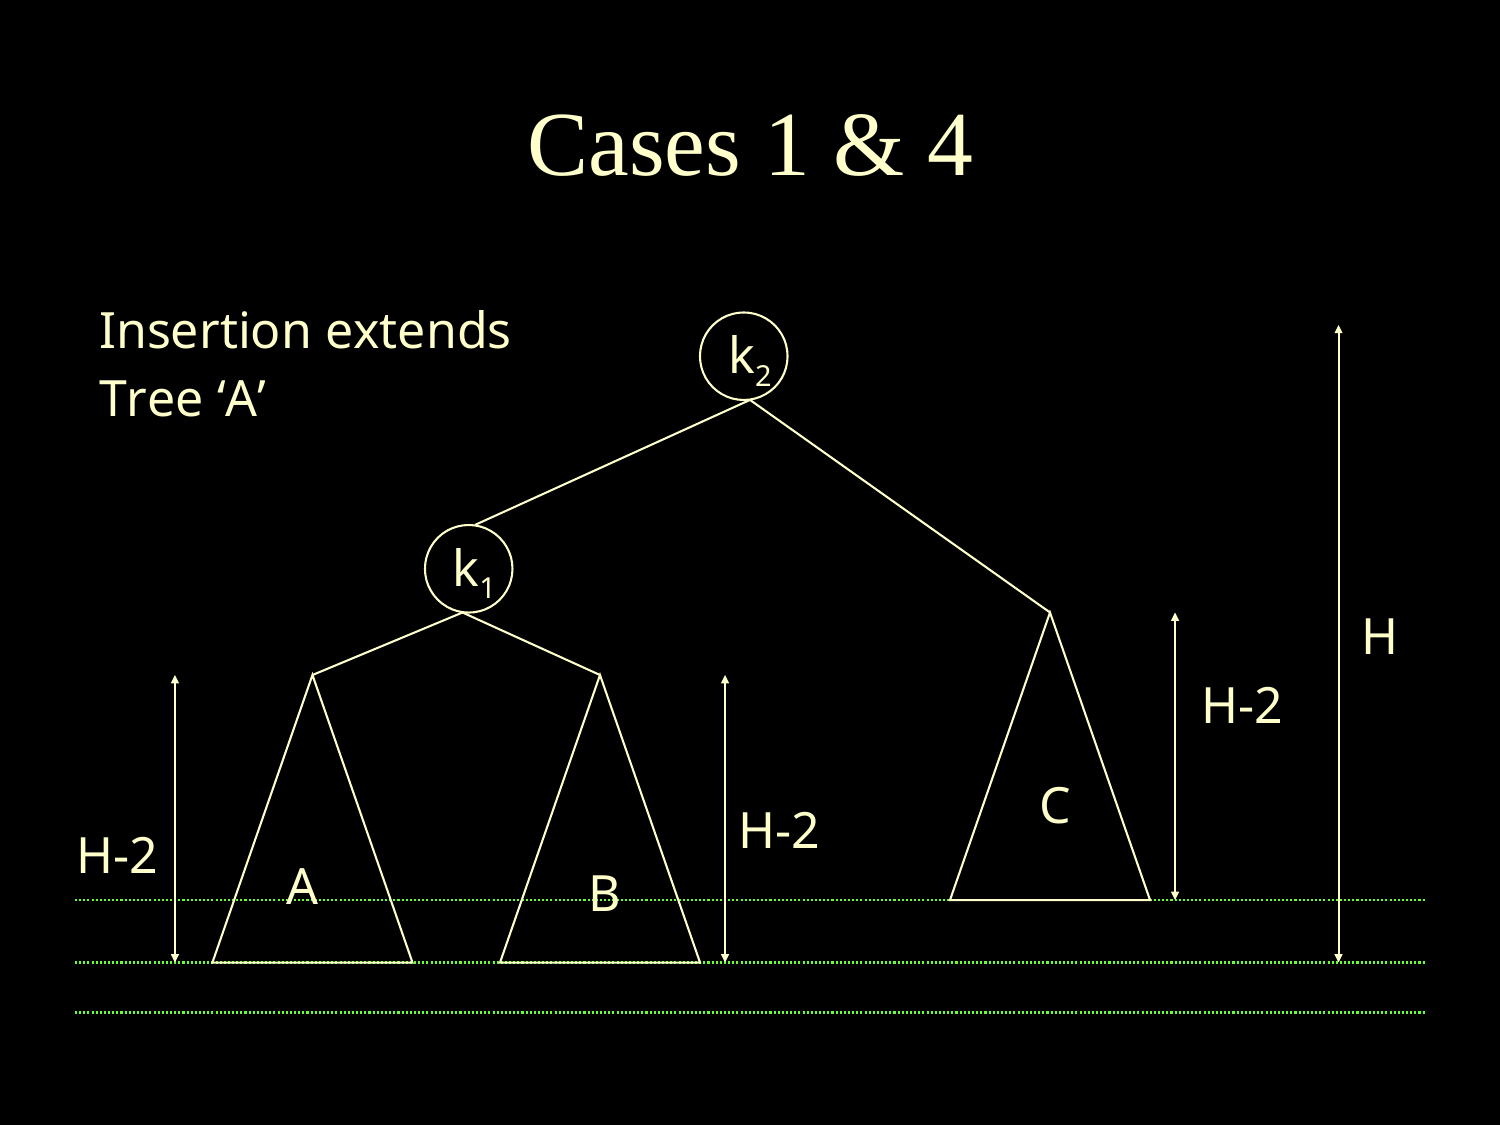

# Cases 1 & 4
Insertion extends
Tree ‘A’
k2
k1
H
H-2
C
H-2
H-2
A
B